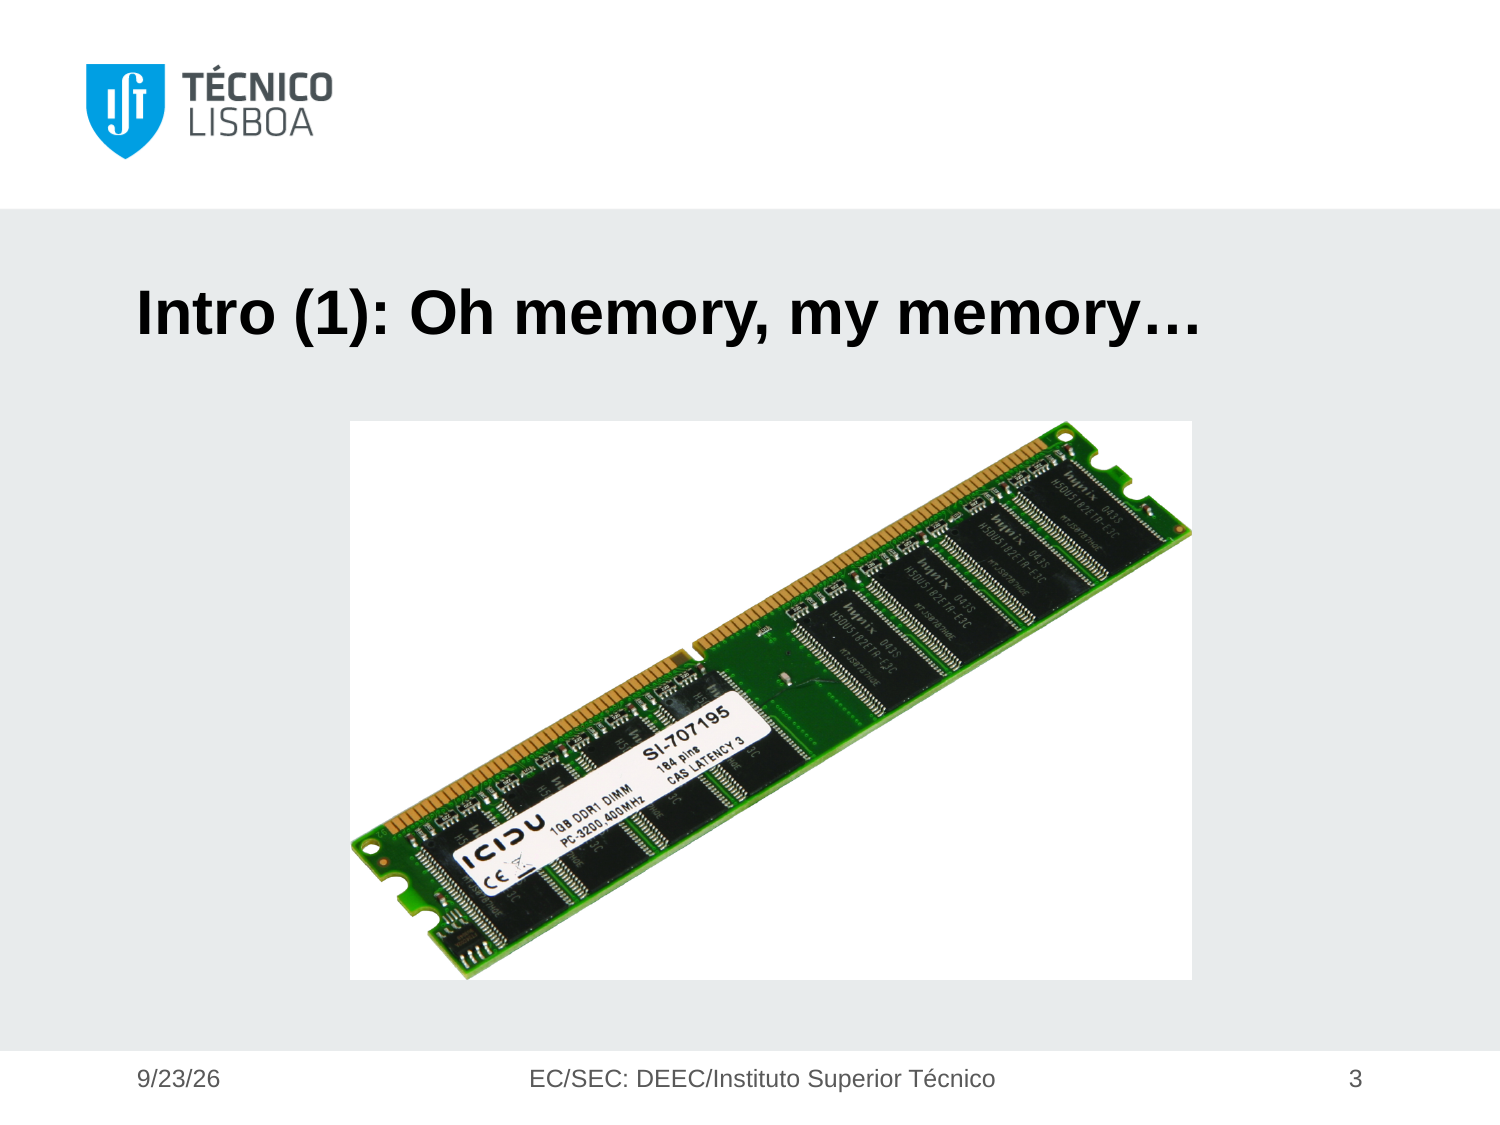

# Intro (1): Oh memory, my memory…
EC/SEC: DEEC/Instituto Superior Técnico